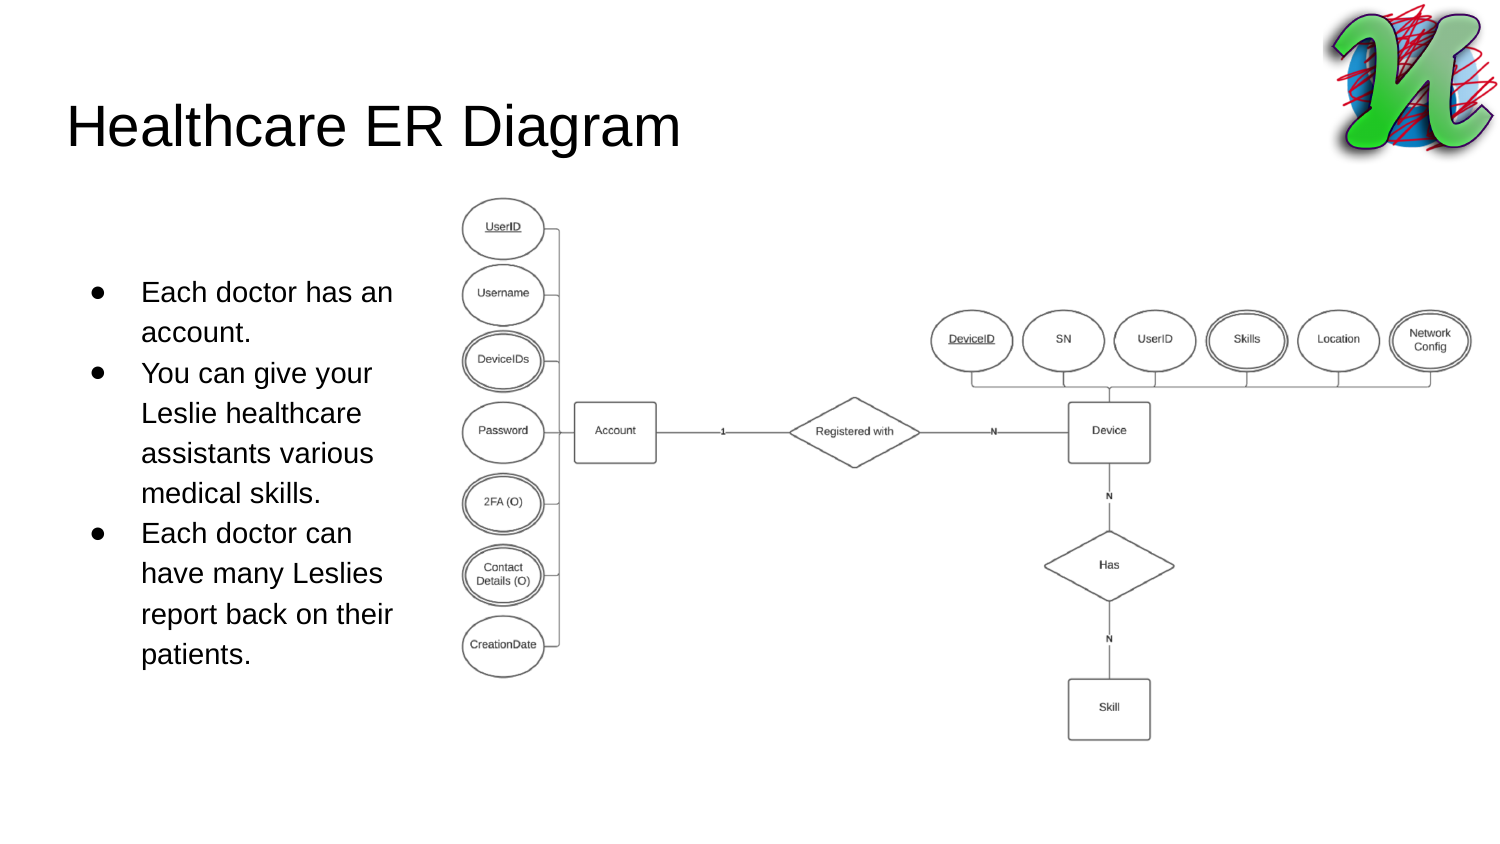

# Healthcare ER Diagram
Each doctor has an account.
You can give your Leslie healthcare assistants various medical skills.
Each doctor can have many Leslies report back on their patients.